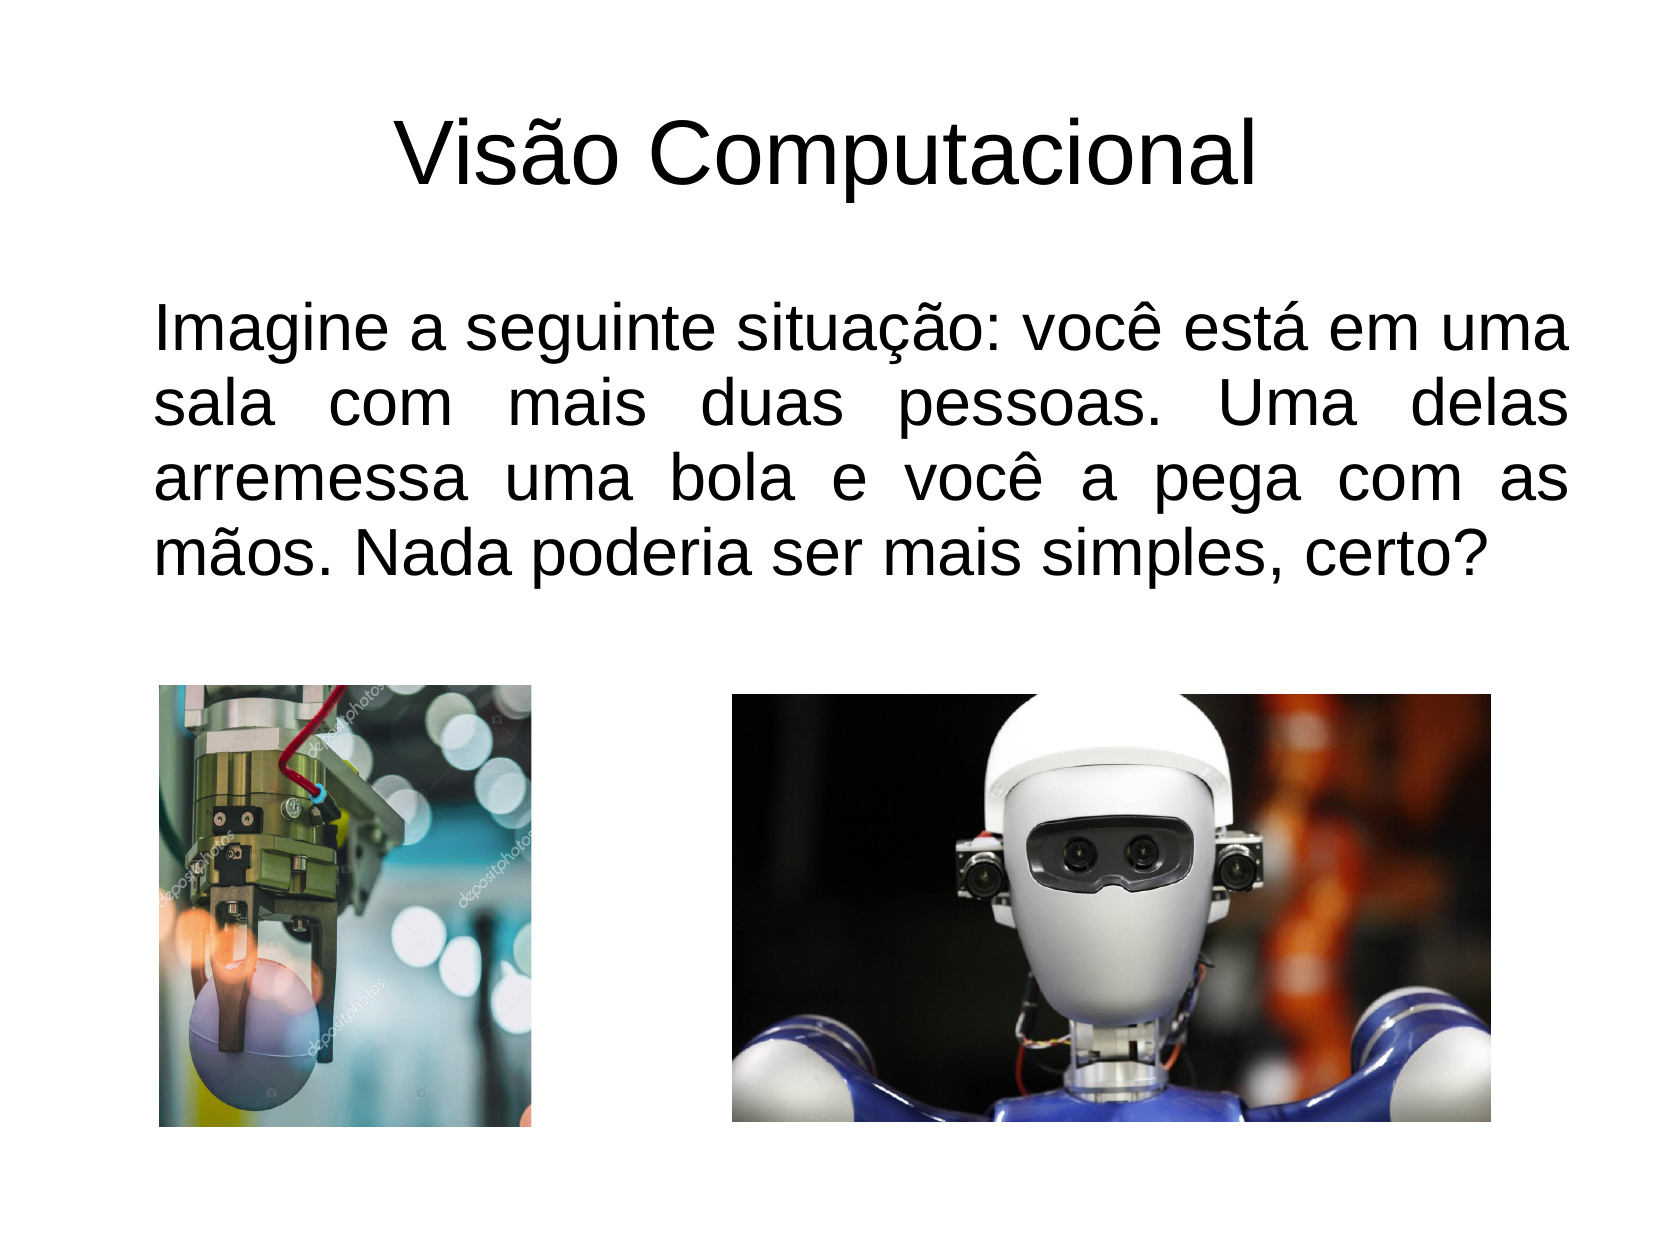

# Visão Computacional
Imagine a seguinte situação: você está em uma sala com mais duas pessoas. Uma delas arremessa uma bola e você a pega com as mãos. Nada poderia ser mais simples, certo?